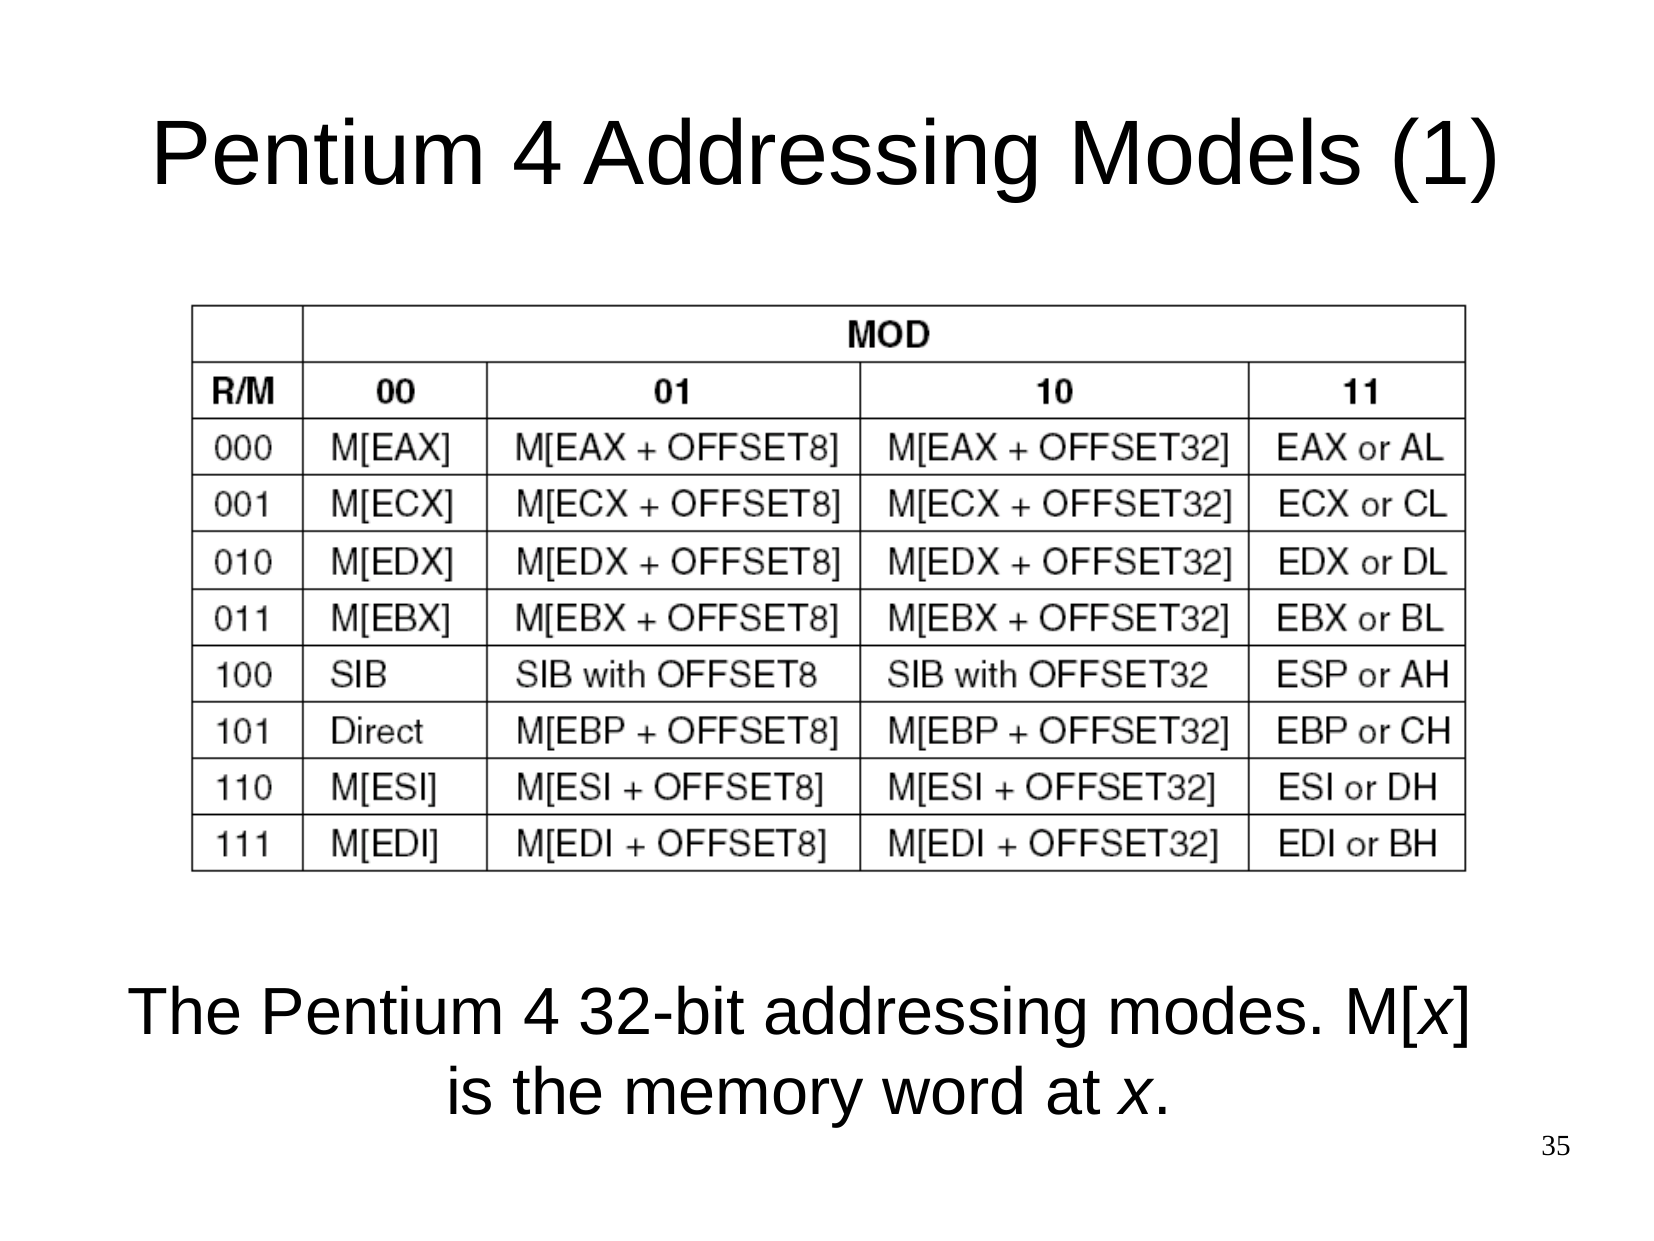

# Pentium 4 Addressing Models (1)
The Pentium 4 32-bit addressing modes. M[x]
is the memory word at x.
35